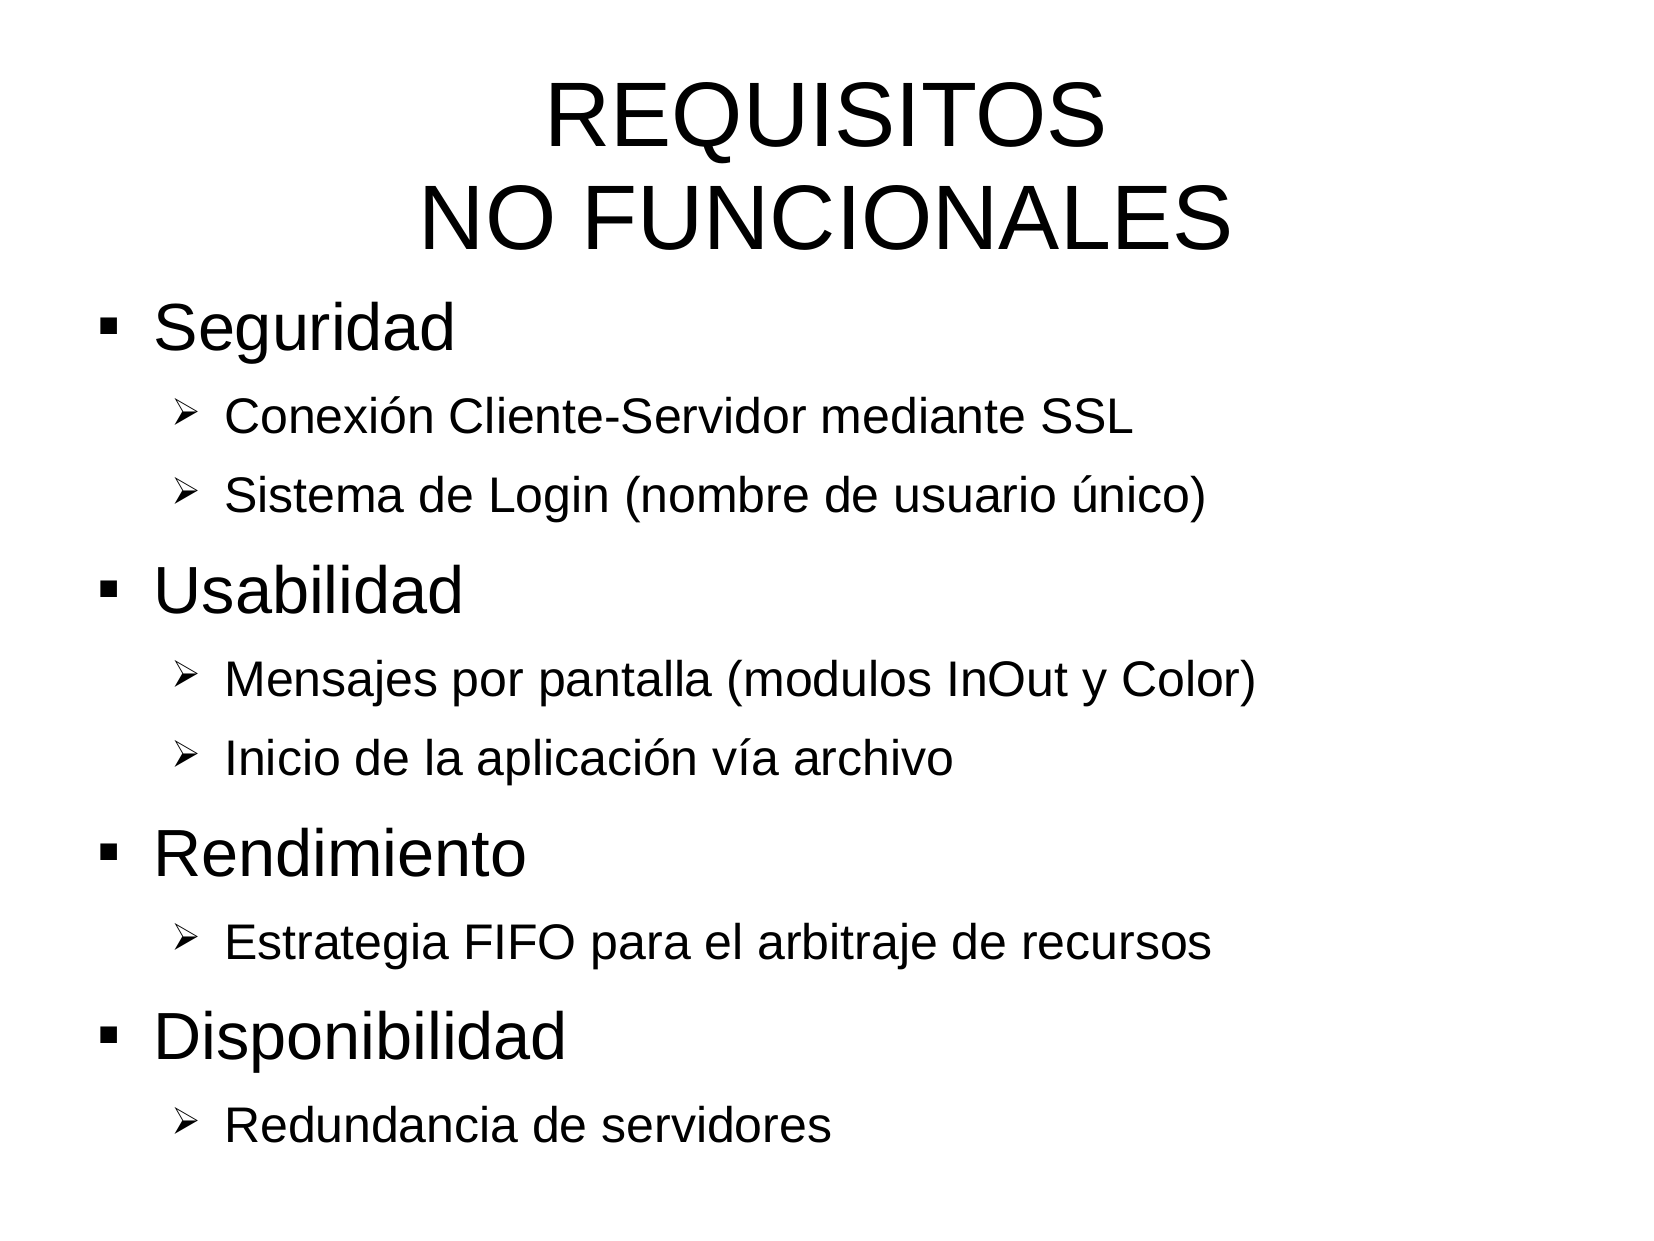

# REQUISITOS NO FUNCIONALES
Seguridad
Conexión Cliente-Servidor mediante SSL
Sistema de Login (nombre de usuario único)
Usabilidad
Mensajes por pantalla (modulos InOut y Color)
Inicio de la aplicación vía archivo
Rendimiento
Estrategia FIFO para el arbitraje de recursos
Disponibilidad
Redundancia de servidores